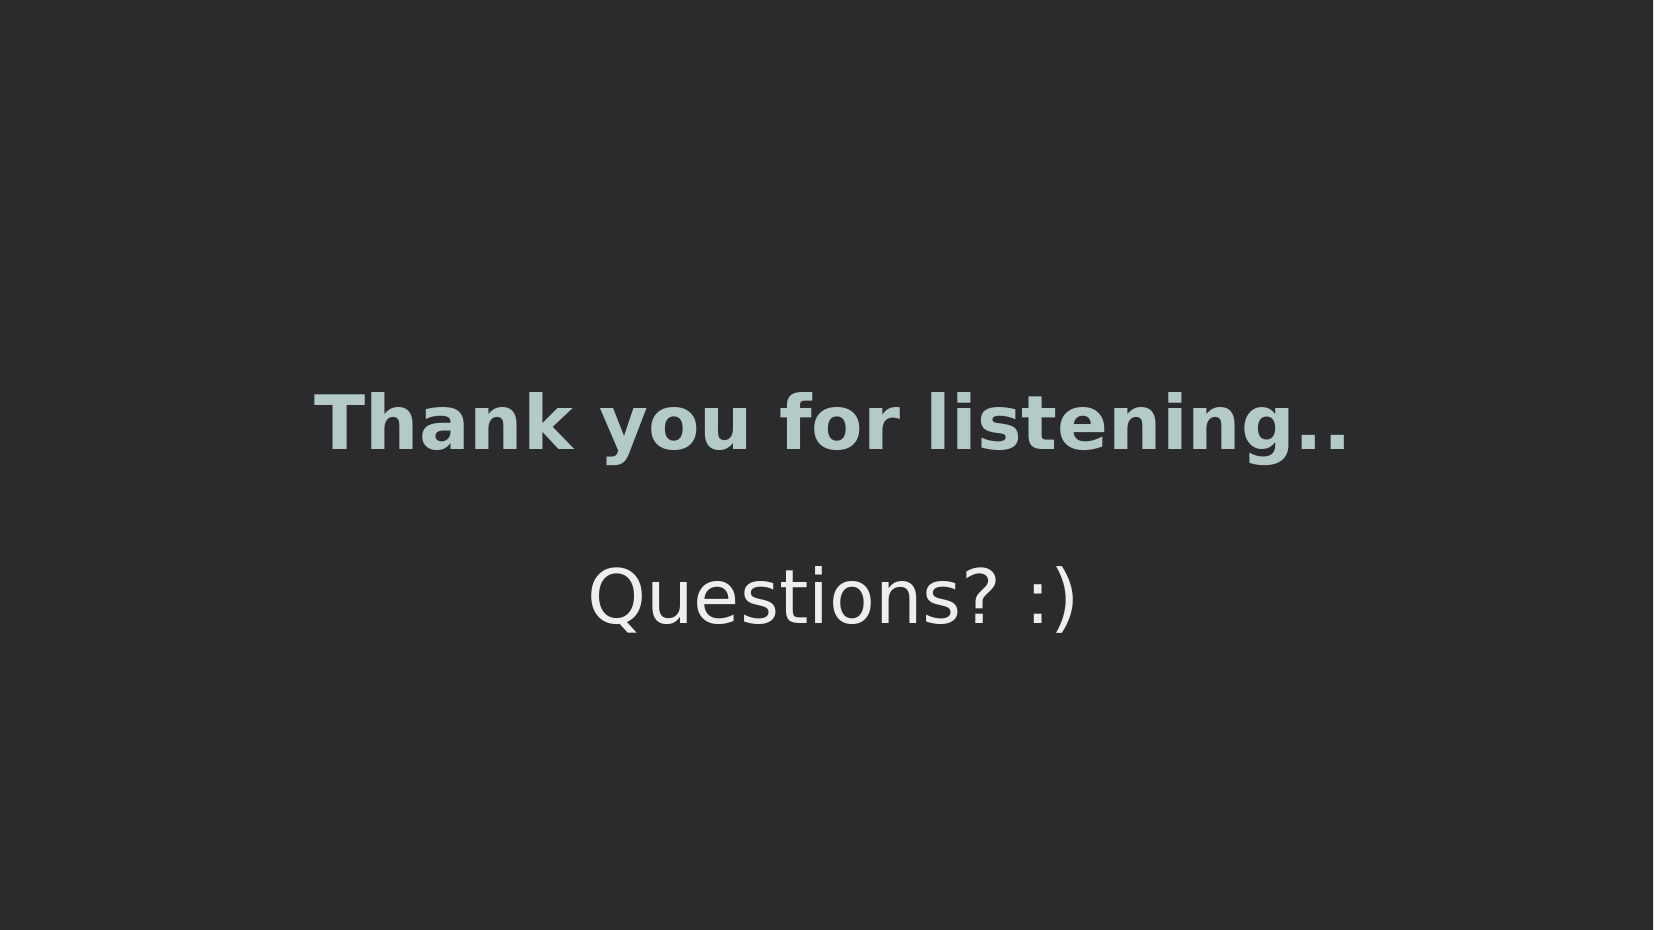

# Thank you for listening.. Questions? :)